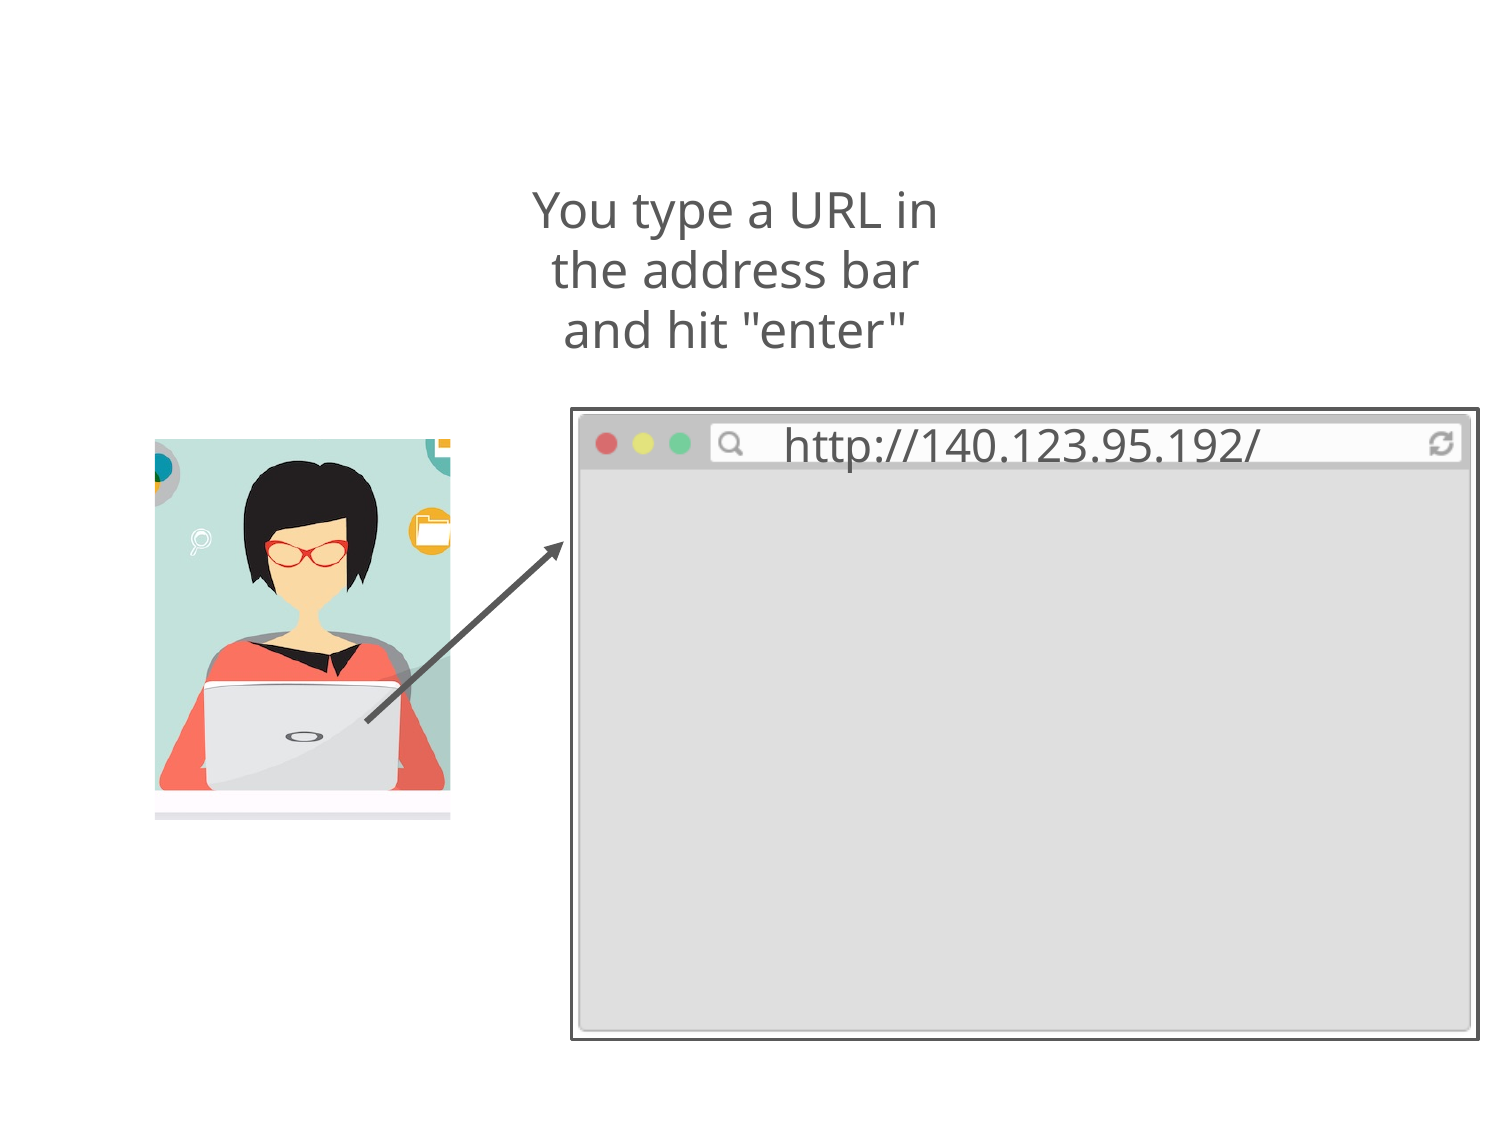

# You type a URL in the address bar and hit "enter"
http://140.123.95.192/